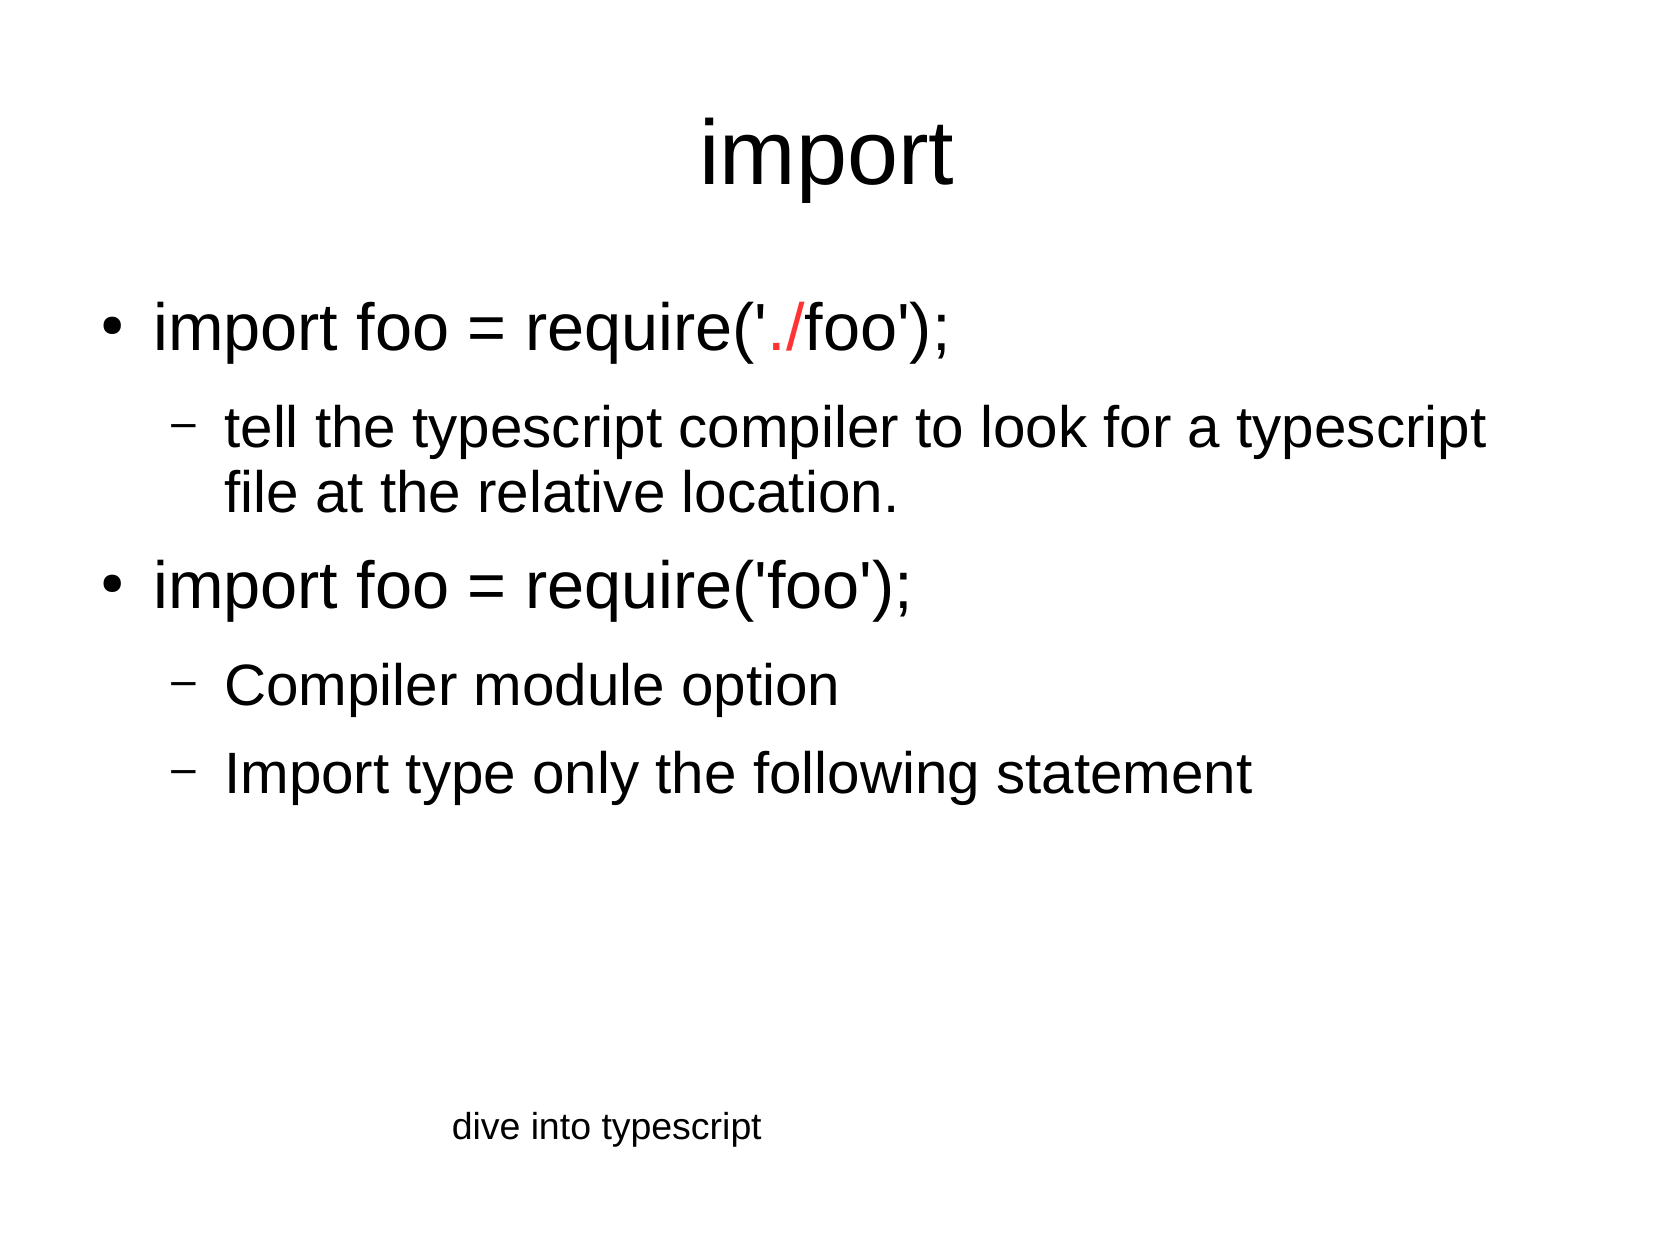

# import
import foo = require('./foo');
tell the typescript compiler to look for a typescript file at the relative location.
import foo = require('foo');
Compiler module option
Import type only the following statement
dive into typescript